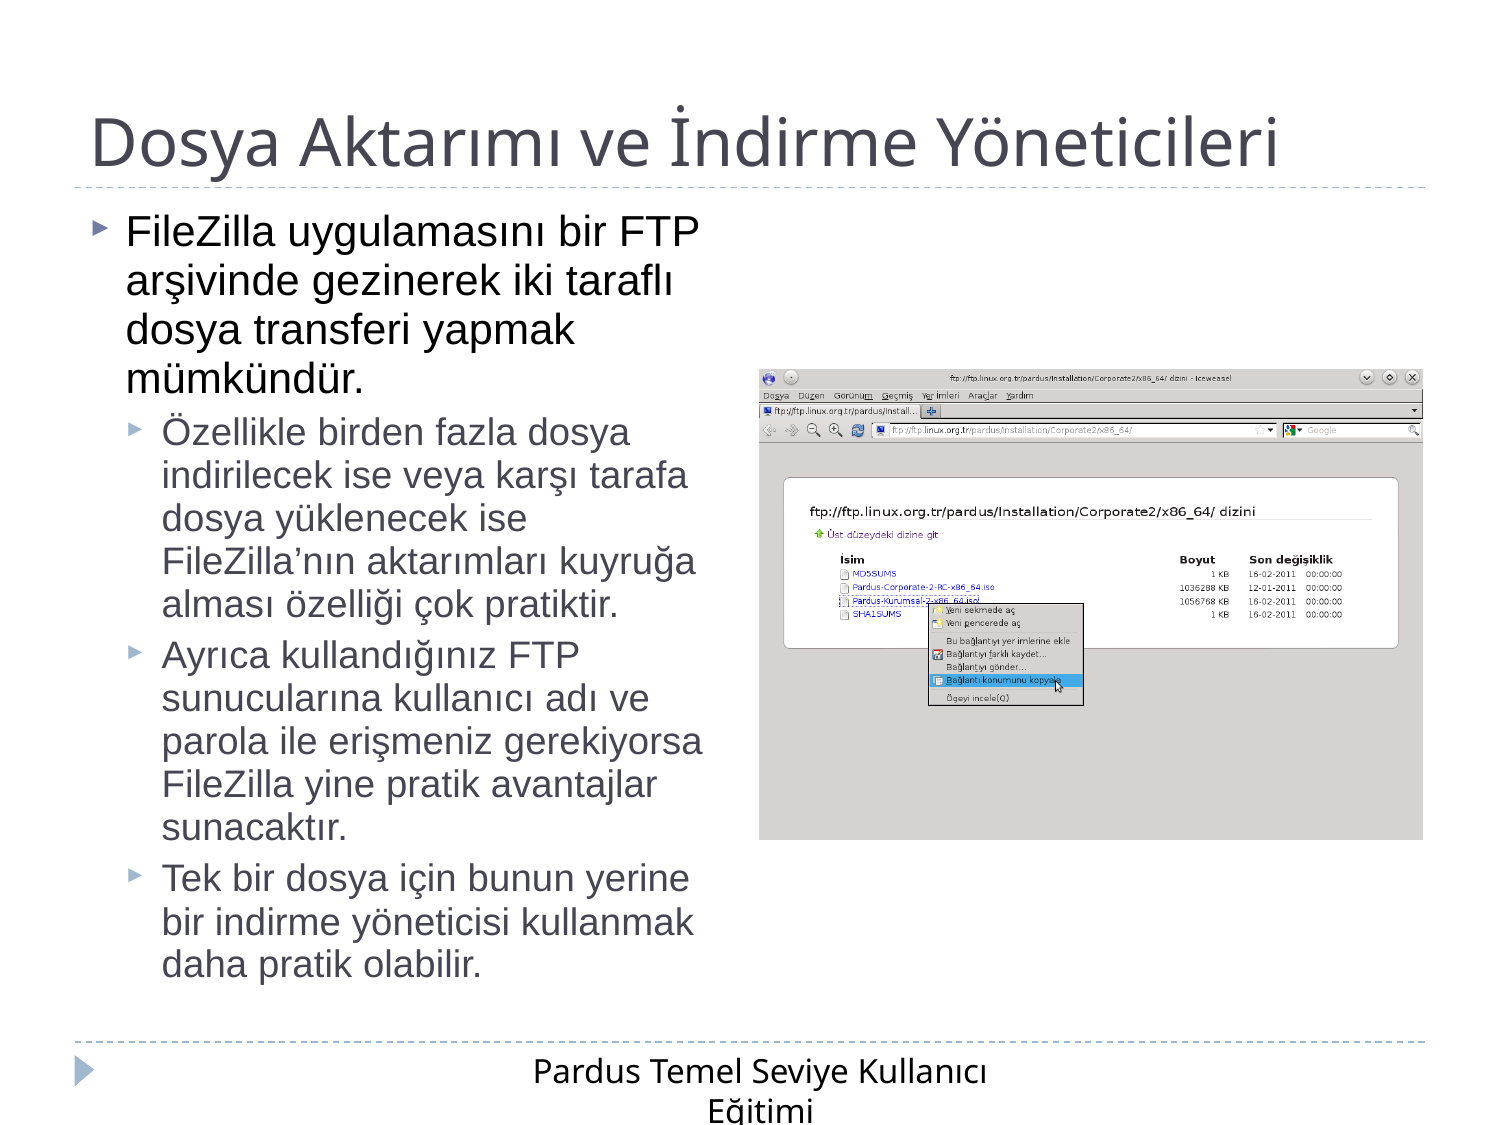

# Dosya Aktarımı ve İndirme Yöneticileri
FileZilla uygulamasını bir FTP arşivinde gezinerek iki taraflı dosya transferi yapmak mümkündür.
Özellikle birden fazla dosya indirilecek ise veya karşı tarafa dosya yüklenecek ise FileZilla’nın aktarımları kuyruğa alması özelliği çok pratiktir.
Ayrıca kullandığınız FTP sunucularına kullanıcı adı ve parola ile erişmeniz gerekiyorsa FileZilla yine pratik avantajlar sunacaktır.
Tek bir dosya için bunun yerine bir indirme yöneticisi kullanmak daha pratik olabilir.